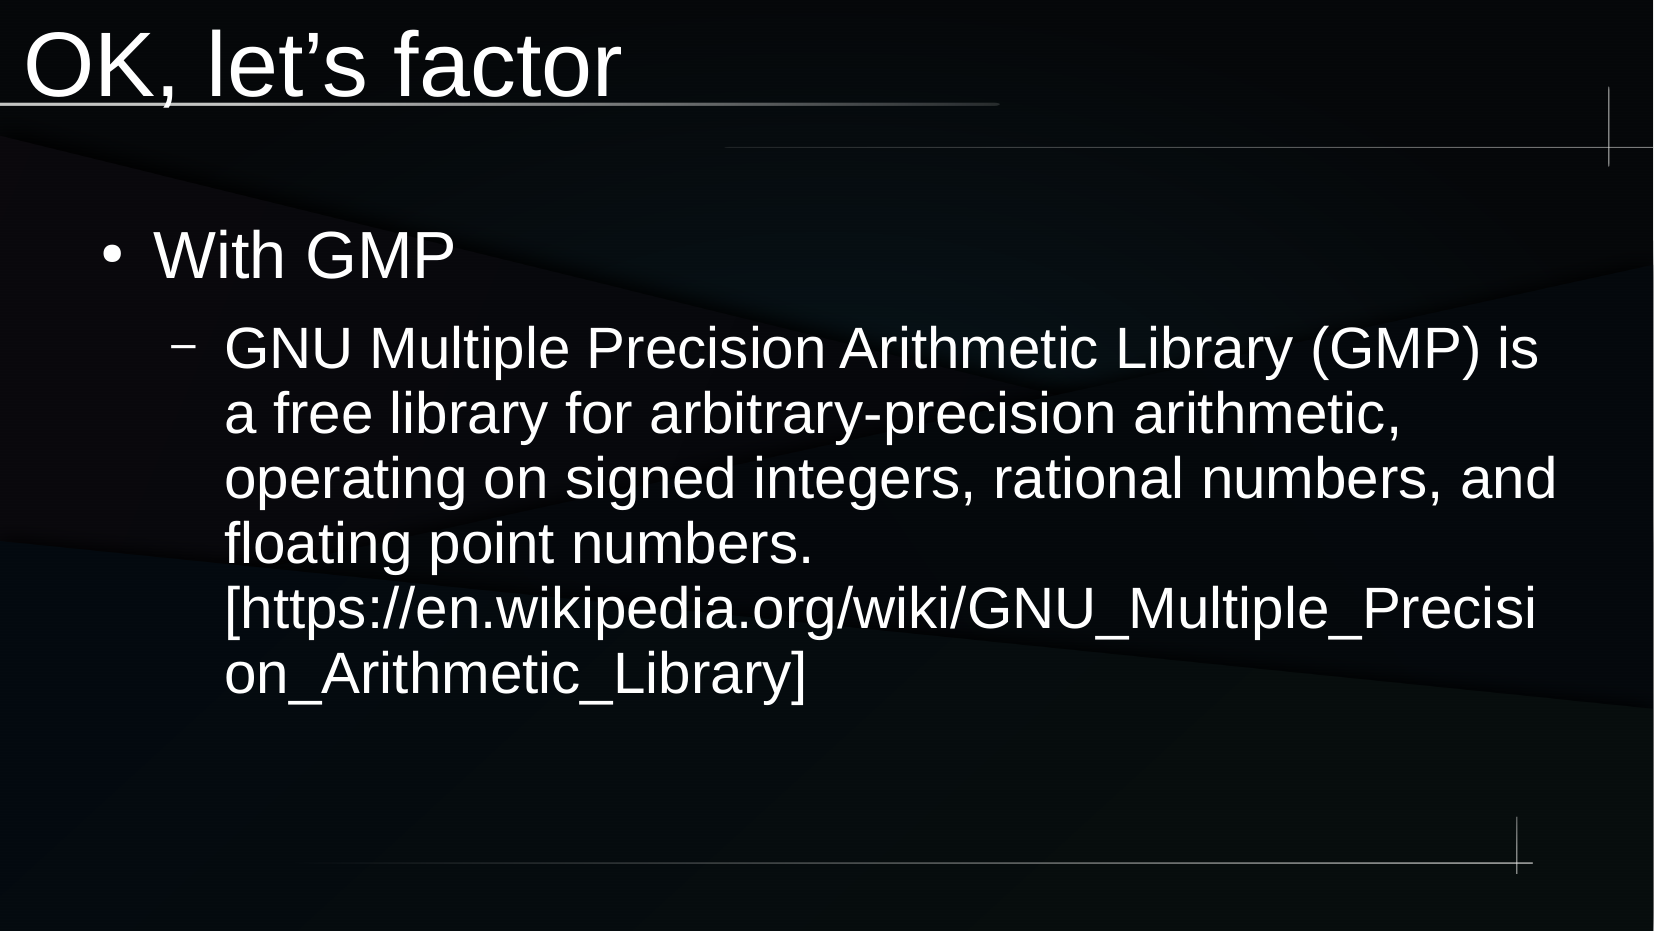

# OK, let’s factor
With GMP
GNU Multiple Precision Arithmetic Library (GMP) is a free library for arbitrary-precision arithmetic, operating on signed integers, rational numbers, and floating point numbers. [https://en.wikipedia.org/wiki/GNU_Multiple_Precision_Arithmetic_Library]